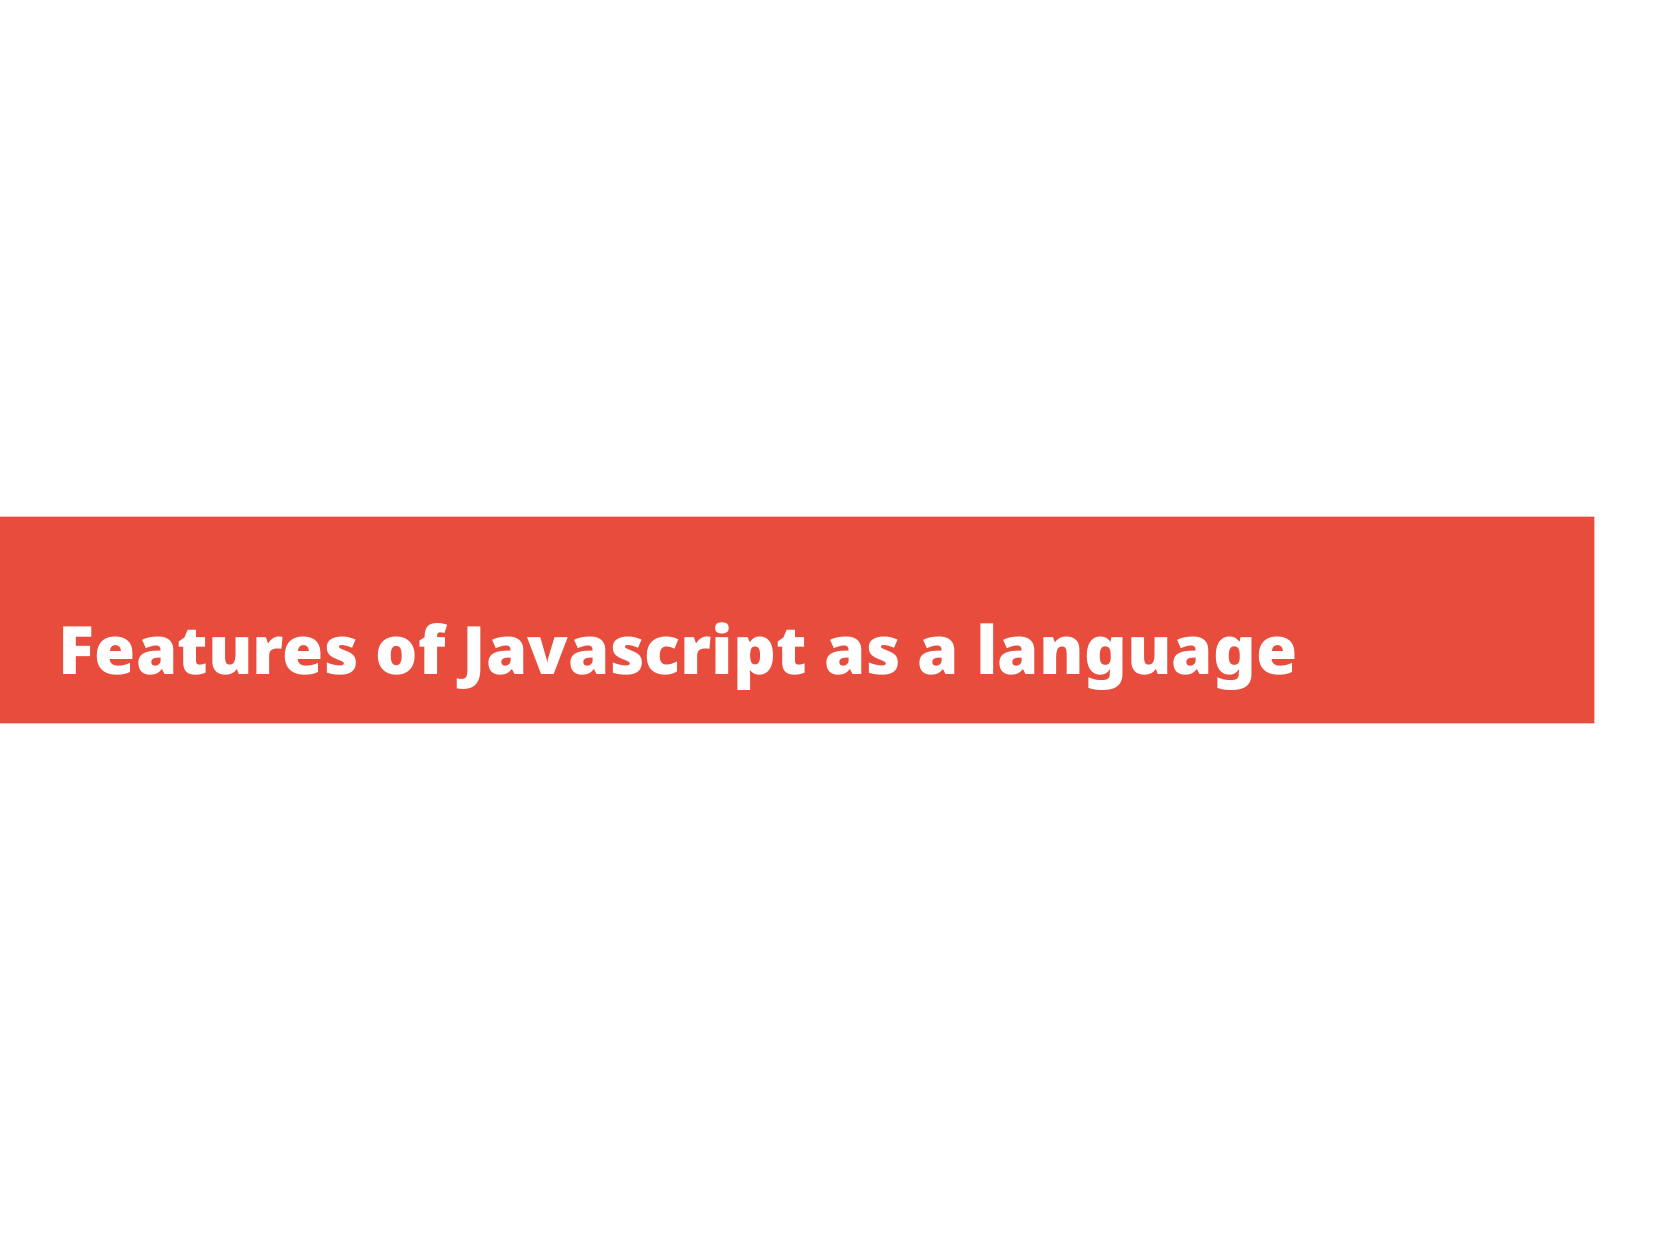

# Features of Javascript as a language
12